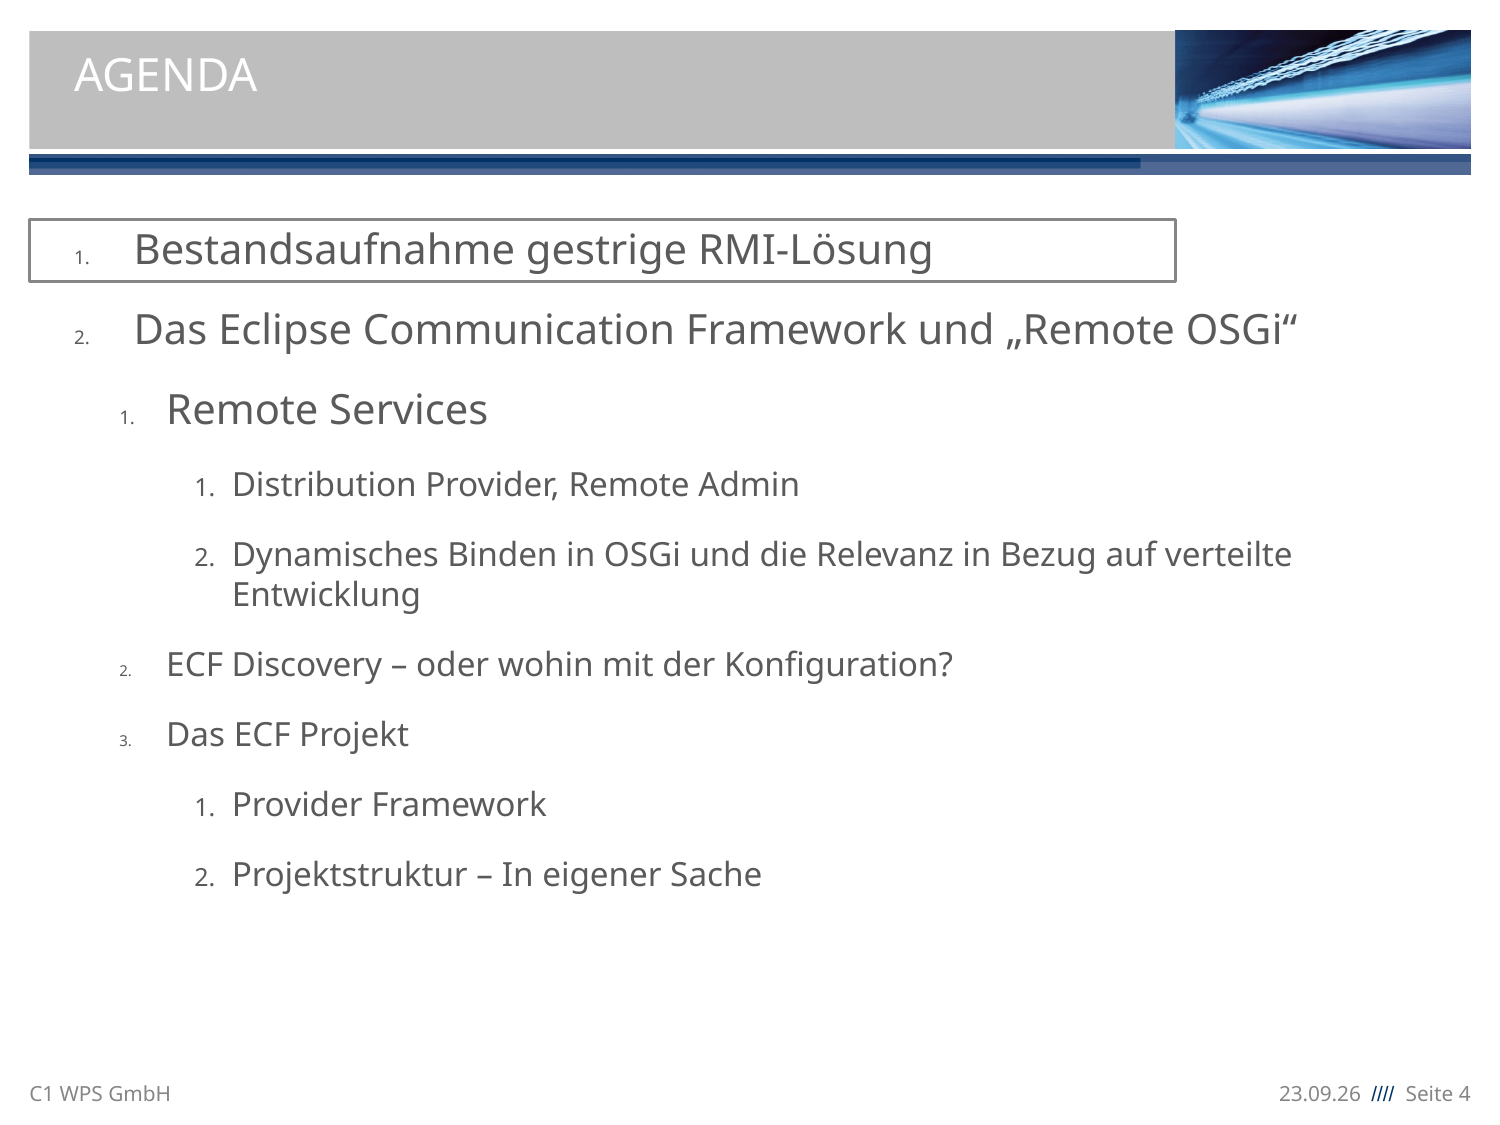

# AGENDA
Bestandsaufnahme gestrige RMI-Lösung
Das Eclipse Communication Framework und „Remote OSGi“
Remote Services
Distribution Provider, Remote Admin
Dynamisches Binden in OSGi und die Relevanz in Bezug auf verteilte Entwicklung
ECF Discovery – oder wohin mit der Konfiguration?
Das ECF Projekt
Provider Framework
Projektstruktur – In eigener Sache